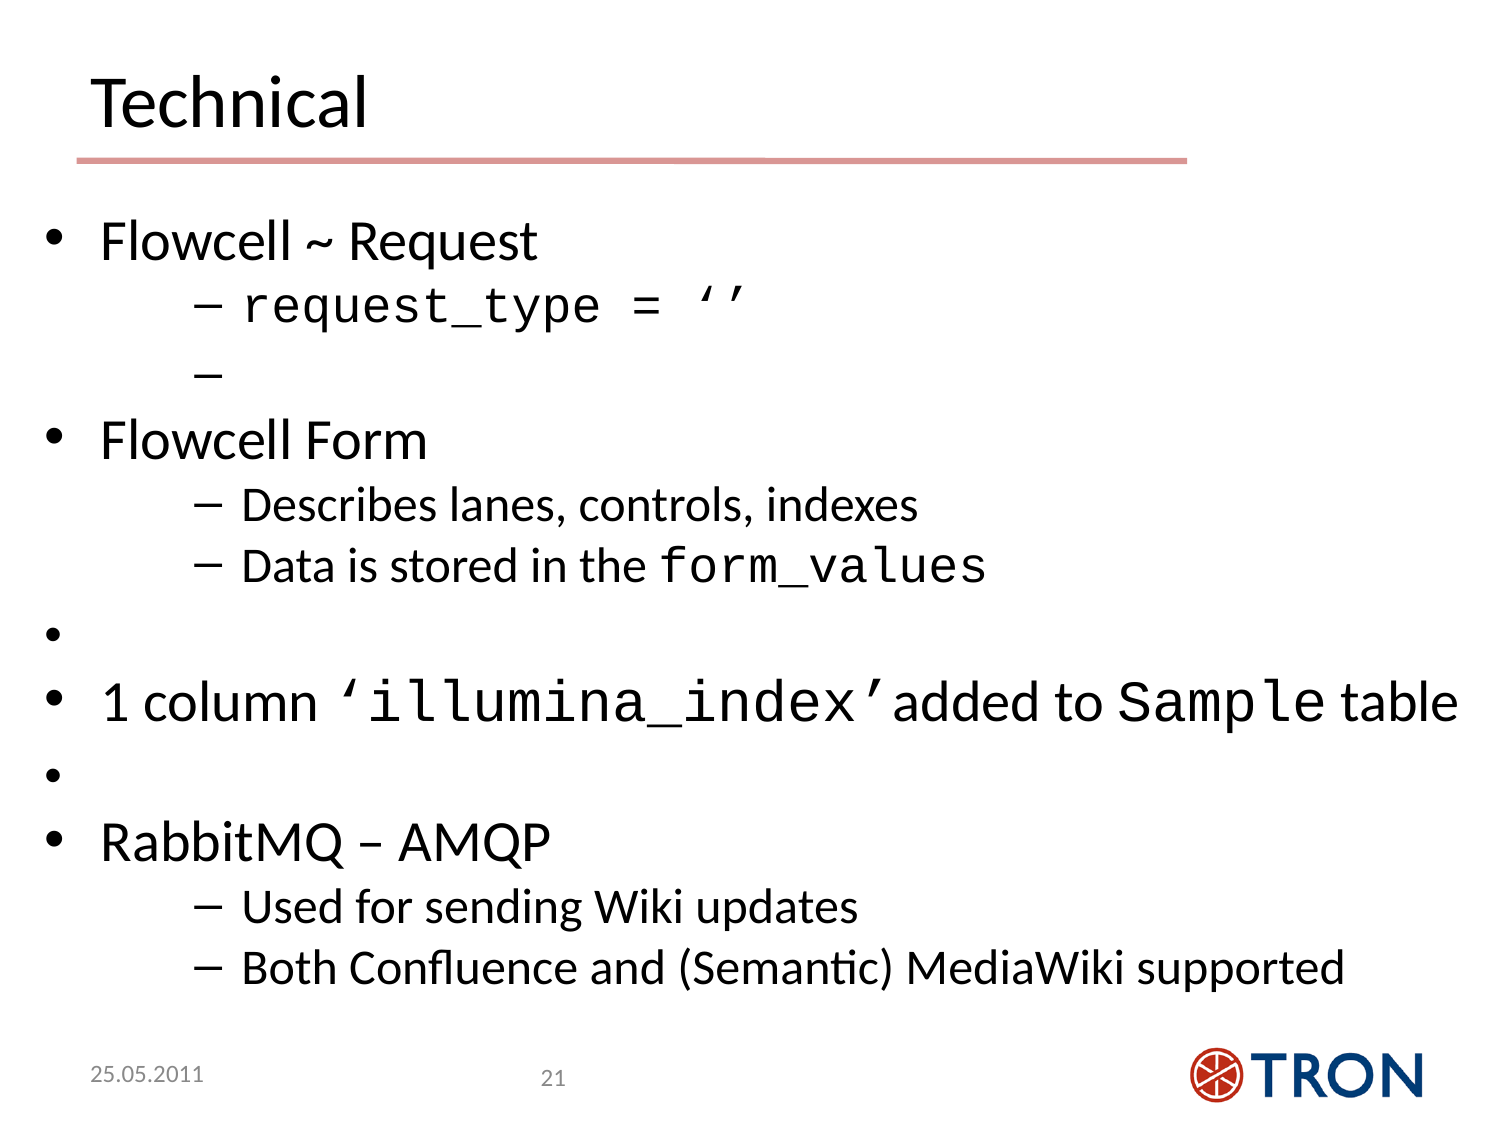

# Technical
Flowcell ~ Request
request_type = ‘’
Flowcell Form
Describes lanes, controls, indexes
Data is stored in the form_values
1 column ‘illumina_index’added to Sample table
RabbitMQ – AMQP
Used for sending Wiki updates
Both Confluence and (Semantic) MediaWiki supported
25.05.2011